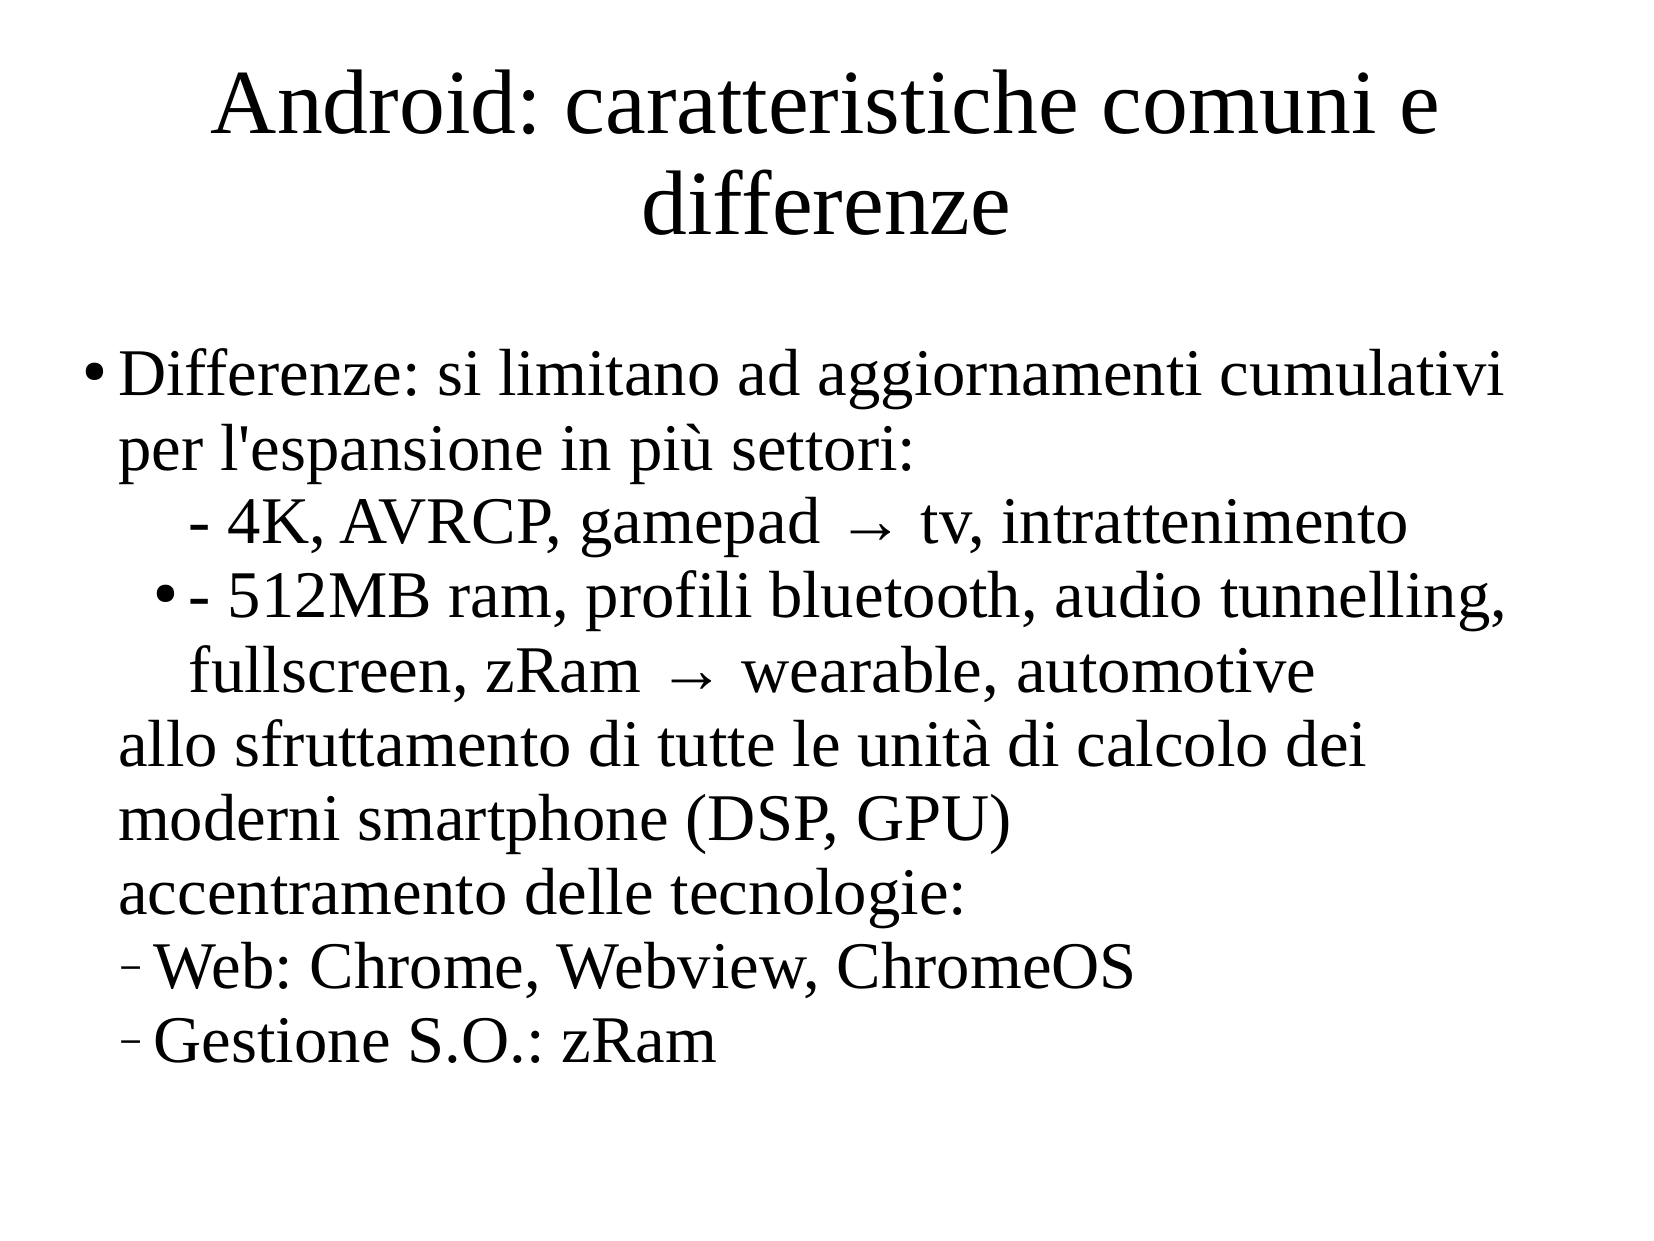

# Android: caratteristiche comuni e differenze
Differenze: si limitano ad aggiornamenti cumulativi per l'espansione in più settori:
- 4K, AVRCP, gamepad → tv, intrattenimento
- 512MB ram, profili bluetooth, audio tunnelling, fullscreen, zRam → wearable, automotive
allo sfruttamento di tutte le unità di calcolo dei moderni smartphone (DSP, GPU)
accentramento delle tecnologie:
Web: Chrome, Webview, ChromeOS
Gestione S.O.: zRam